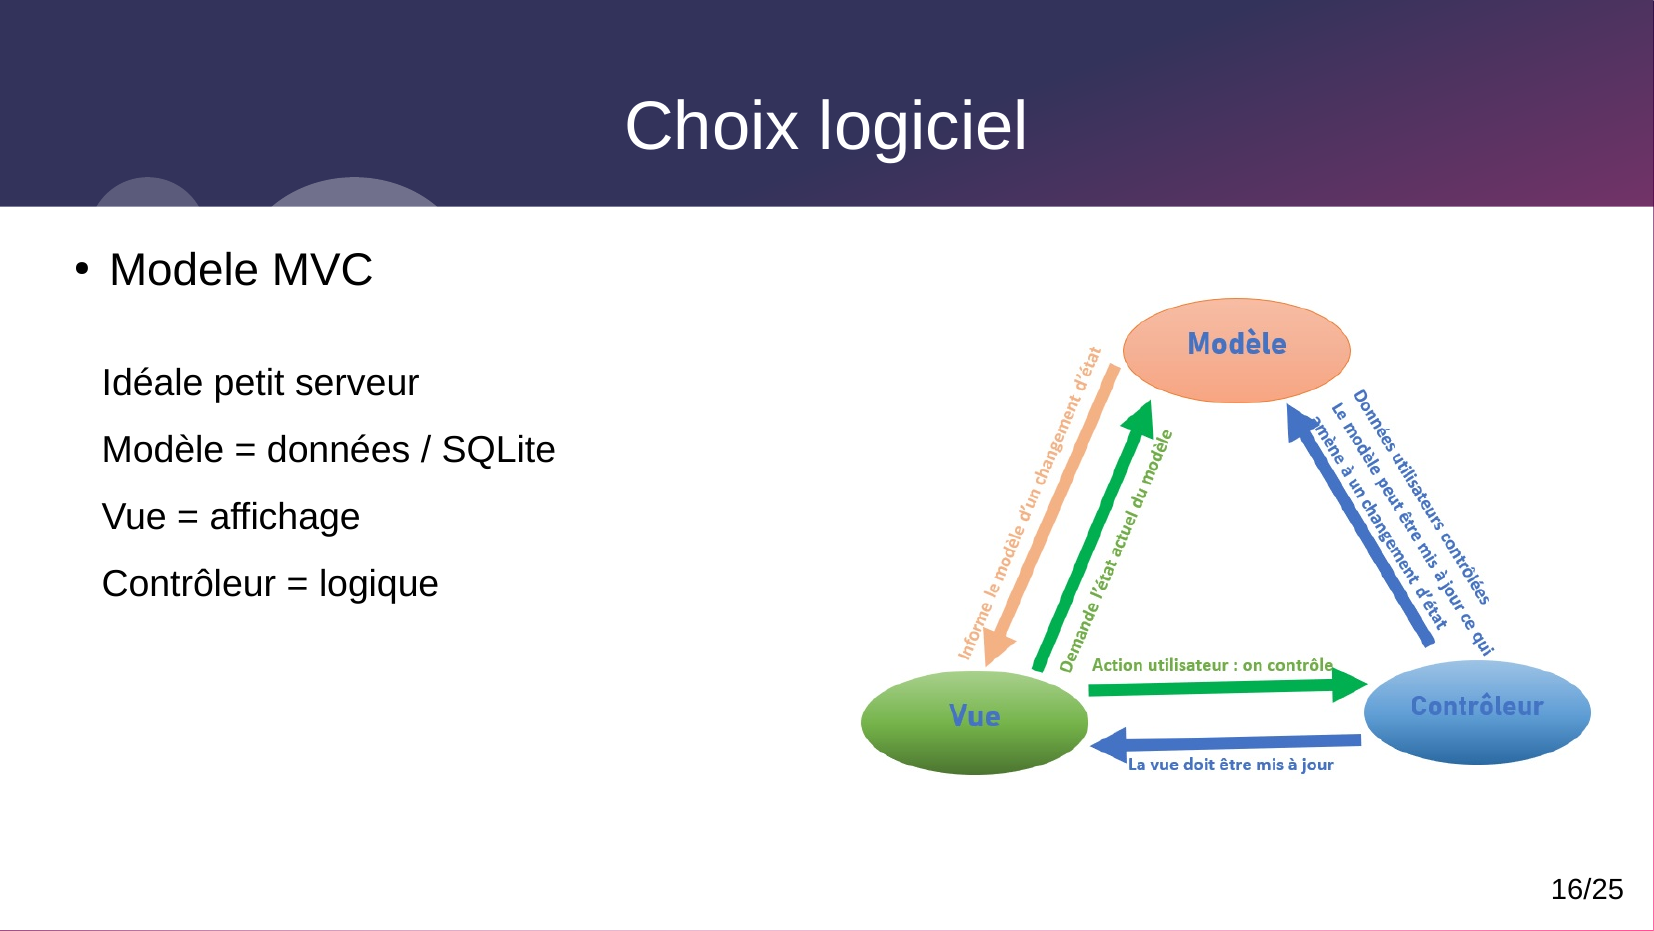

# Choix logiciel
Modele MVC
Idéale petit serveur
Modèle = données / SQLite
Vue = affichage
Contrôleur = logique
16